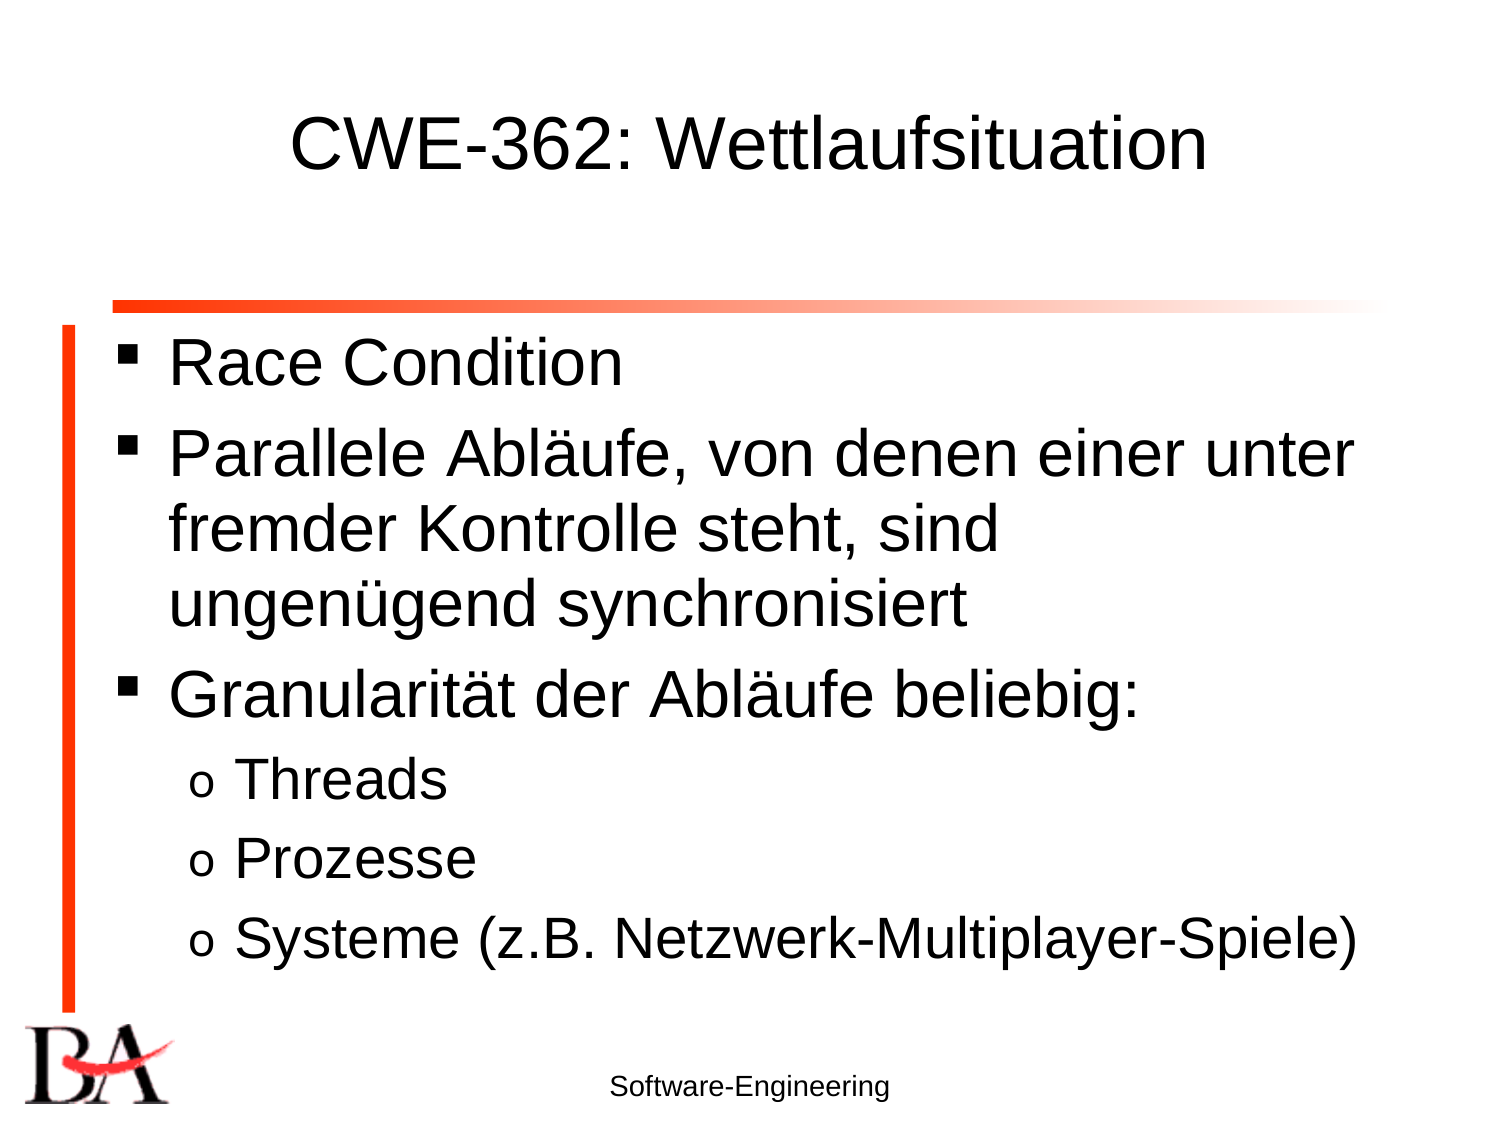

# CWE-362: Wettlaufsituation
Race Condition
Parallele Abläufe, von denen einer unter fremder Kontrolle steht, sind ungenügend synchronisiert
Granularität der Abläufe beliebig:
Threads
Prozesse
Systeme (z.B. Netzwerk-Multiplayer-Spiele)